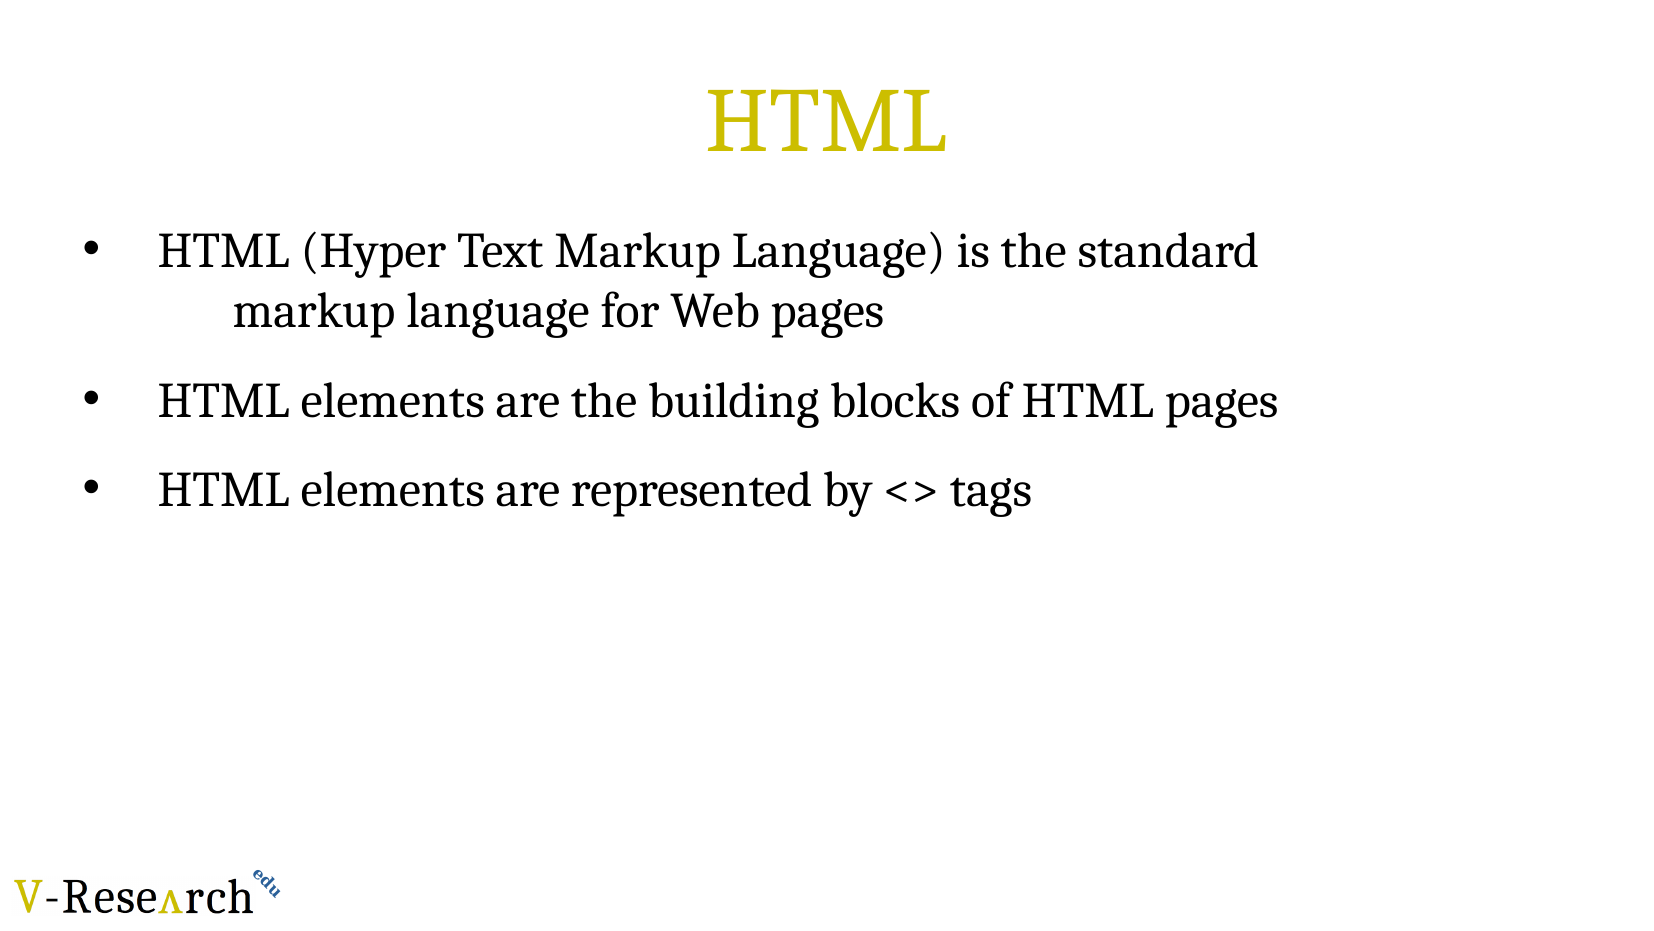

# HTML
HTML (Hyper Text Markup Language) is the standard markup language for Web pages
HTML elements are the building blocks of HTML pages
HTML elements are represented by <> tags
edu